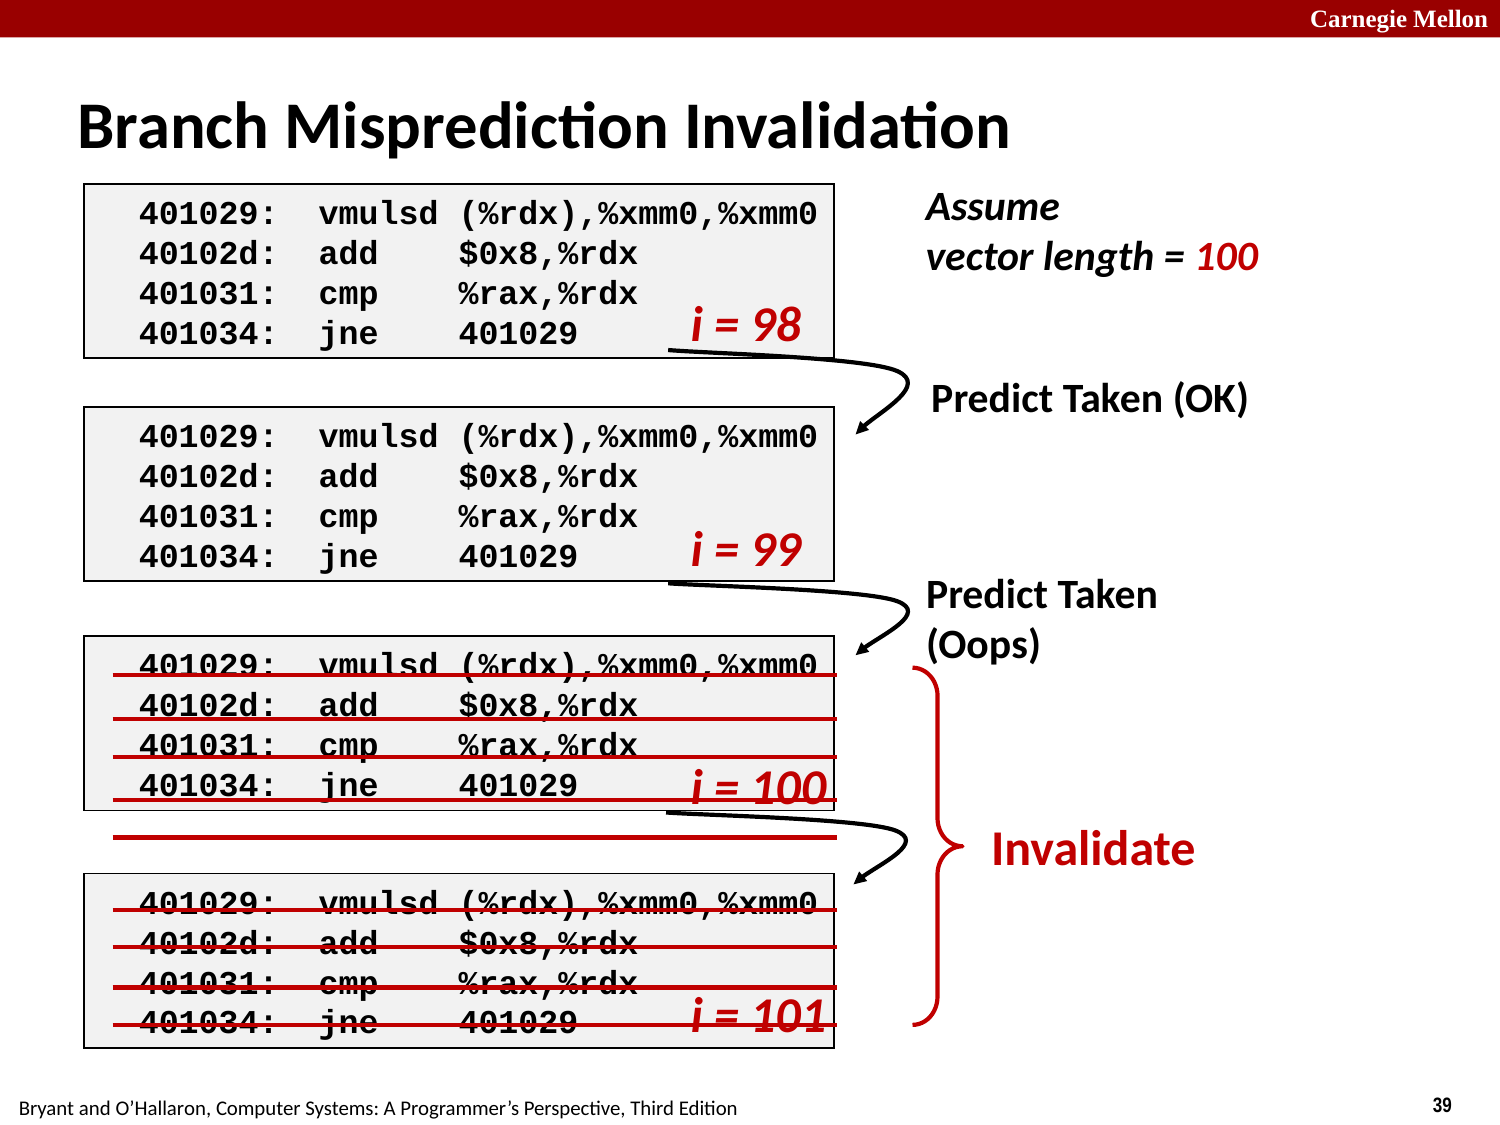

# Branch Misprediction Invalidation
Assume
vector length = 100
 401029: vmulsd (%rdx),%xmm0,%xmm0
 40102d: add $0x8,%rdx
 401031: cmp %rax,%rdx
 401034: jne 401029
i = 98
Predict Taken (OK)
 401029: vmulsd (%rdx),%xmm0,%xmm0
 40102d: add $0x8,%rdx
 401031: cmp %rax,%rdx
 401034: jne 401029
i = 99
Predict Taken
(Oops)
 401029: vmulsd (%rdx),%xmm0,%xmm0
 40102d: add $0x8,%rdx
 401031: cmp %rax,%rdx
 401034: jne 401029
i = 100
Invalidate
 401029: vmulsd (%rdx),%xmm0,%xmm0
 40102d: add $0x8,%rdx
 401031: cmp %rax,%rdx
 401034: jne 401029
i = 101